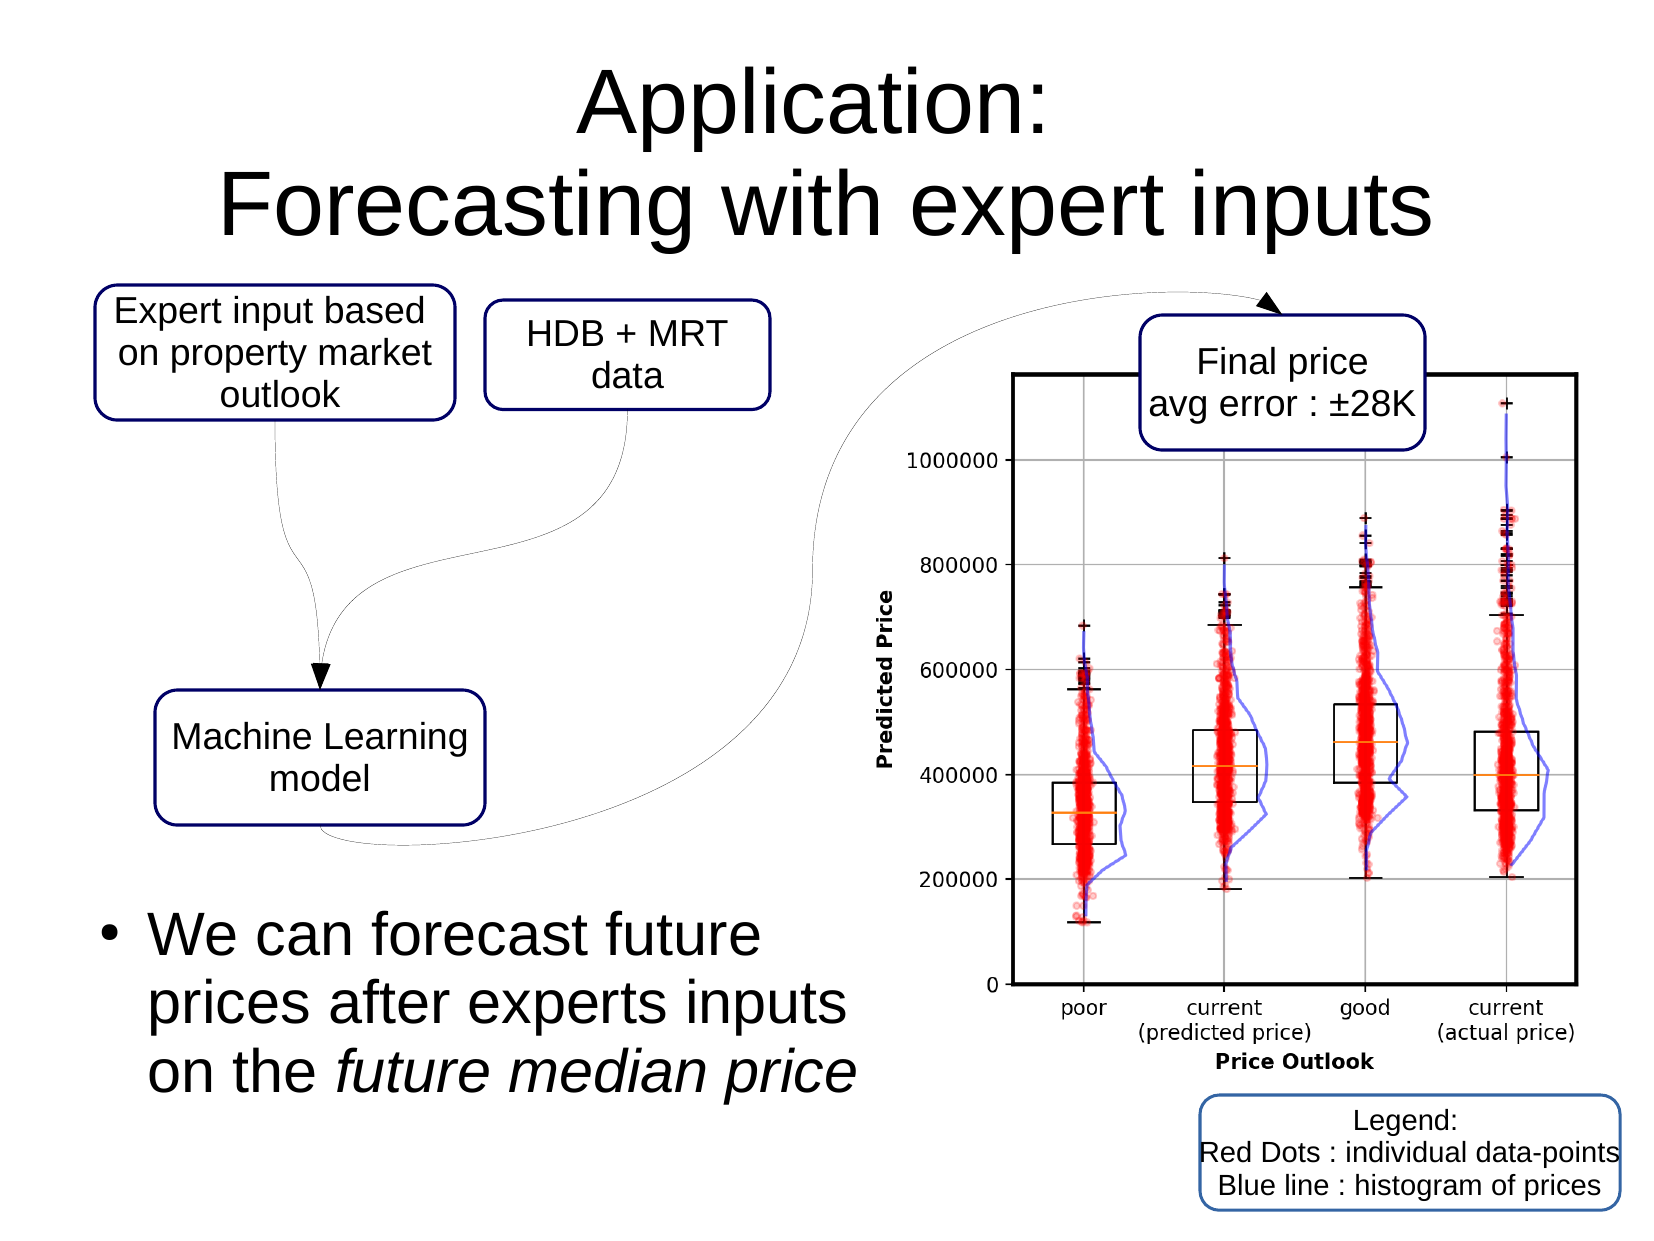

# Application: Forecasting with expert inputs
Expert input based
on property market
 outlook
HDB + MRT
data
Final price
avg error : ±28K
Machine Learning
model
We can forecast future prices after experts inputs on the future median price
Legend:
Red Dots : individual data-points
Blue line : histogram of prices